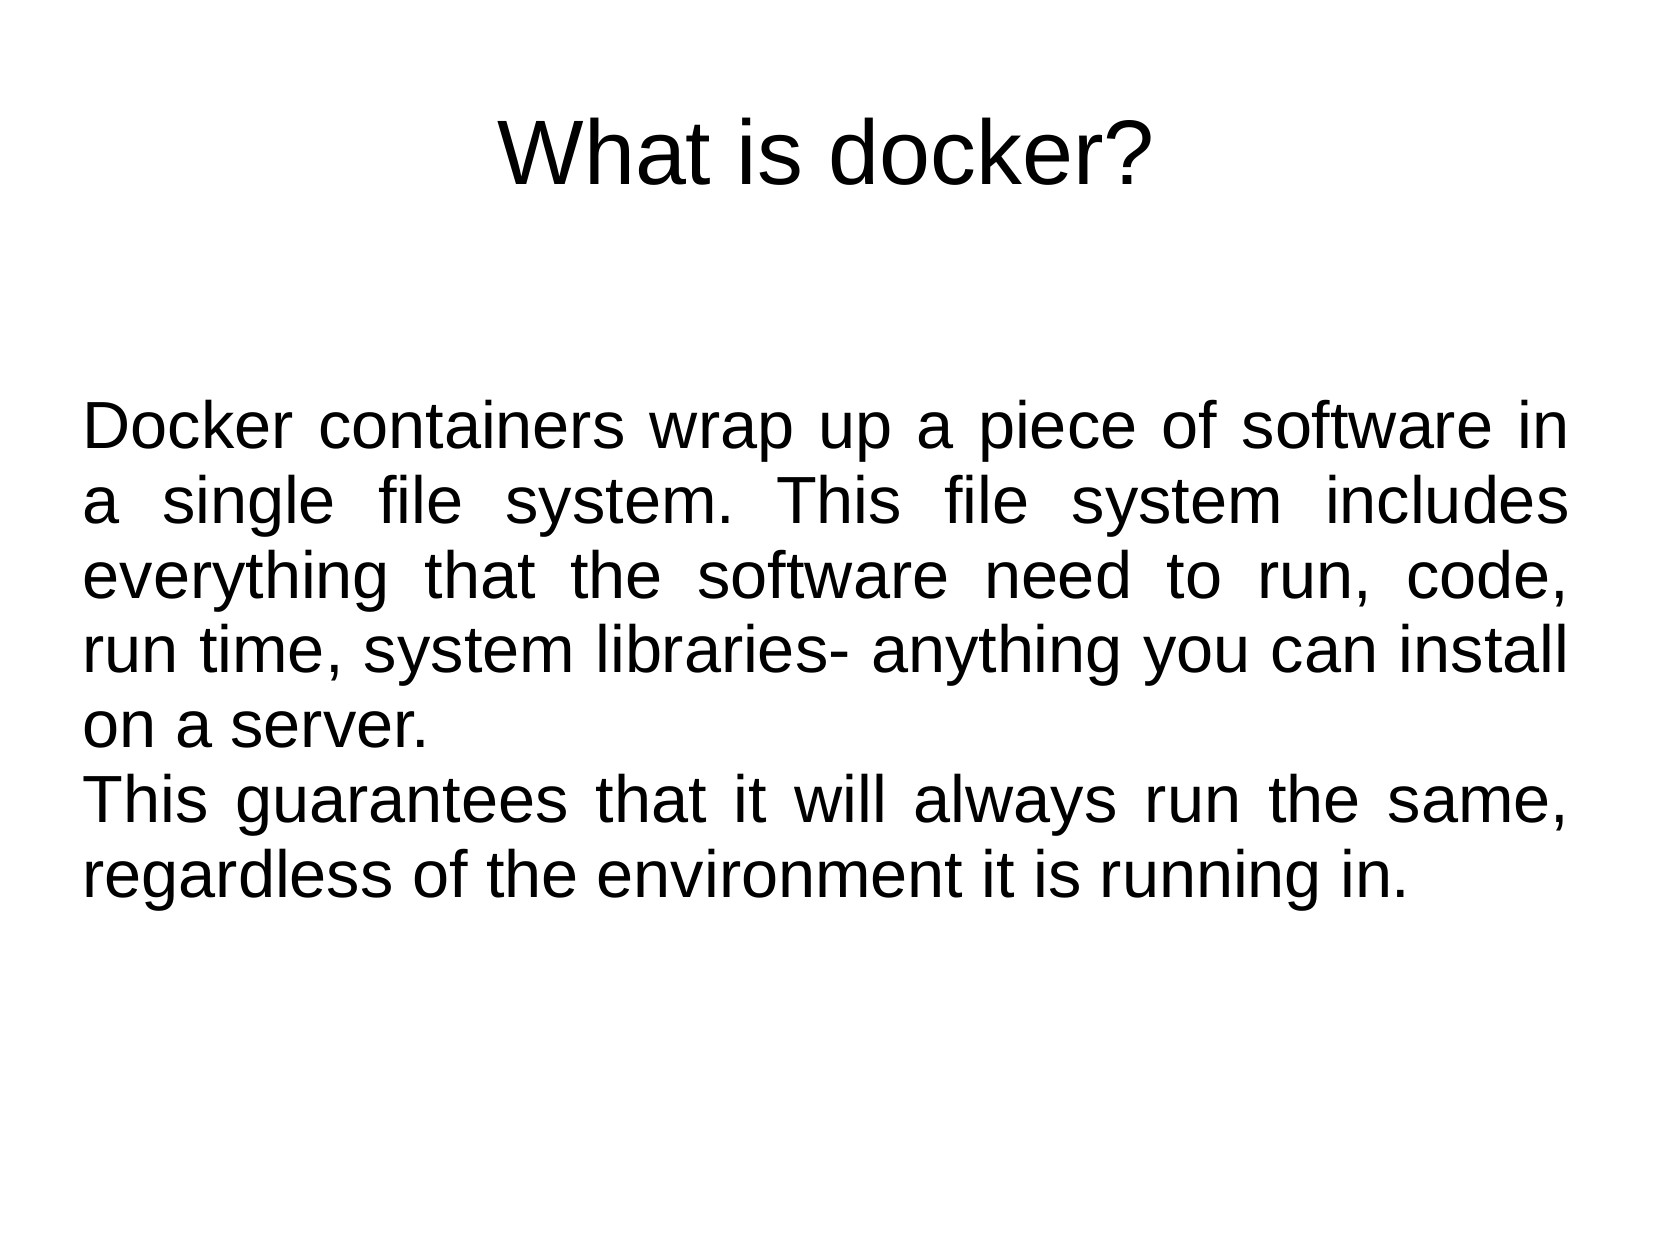

# What is docker?
Docker containers wrap up a piece of software in a single file system. This file system includes everything that the software need to run, code, run time, system libraries- anything you can install on a server.
This guarantees that it will always run the same, regardless of the environment it is running in.